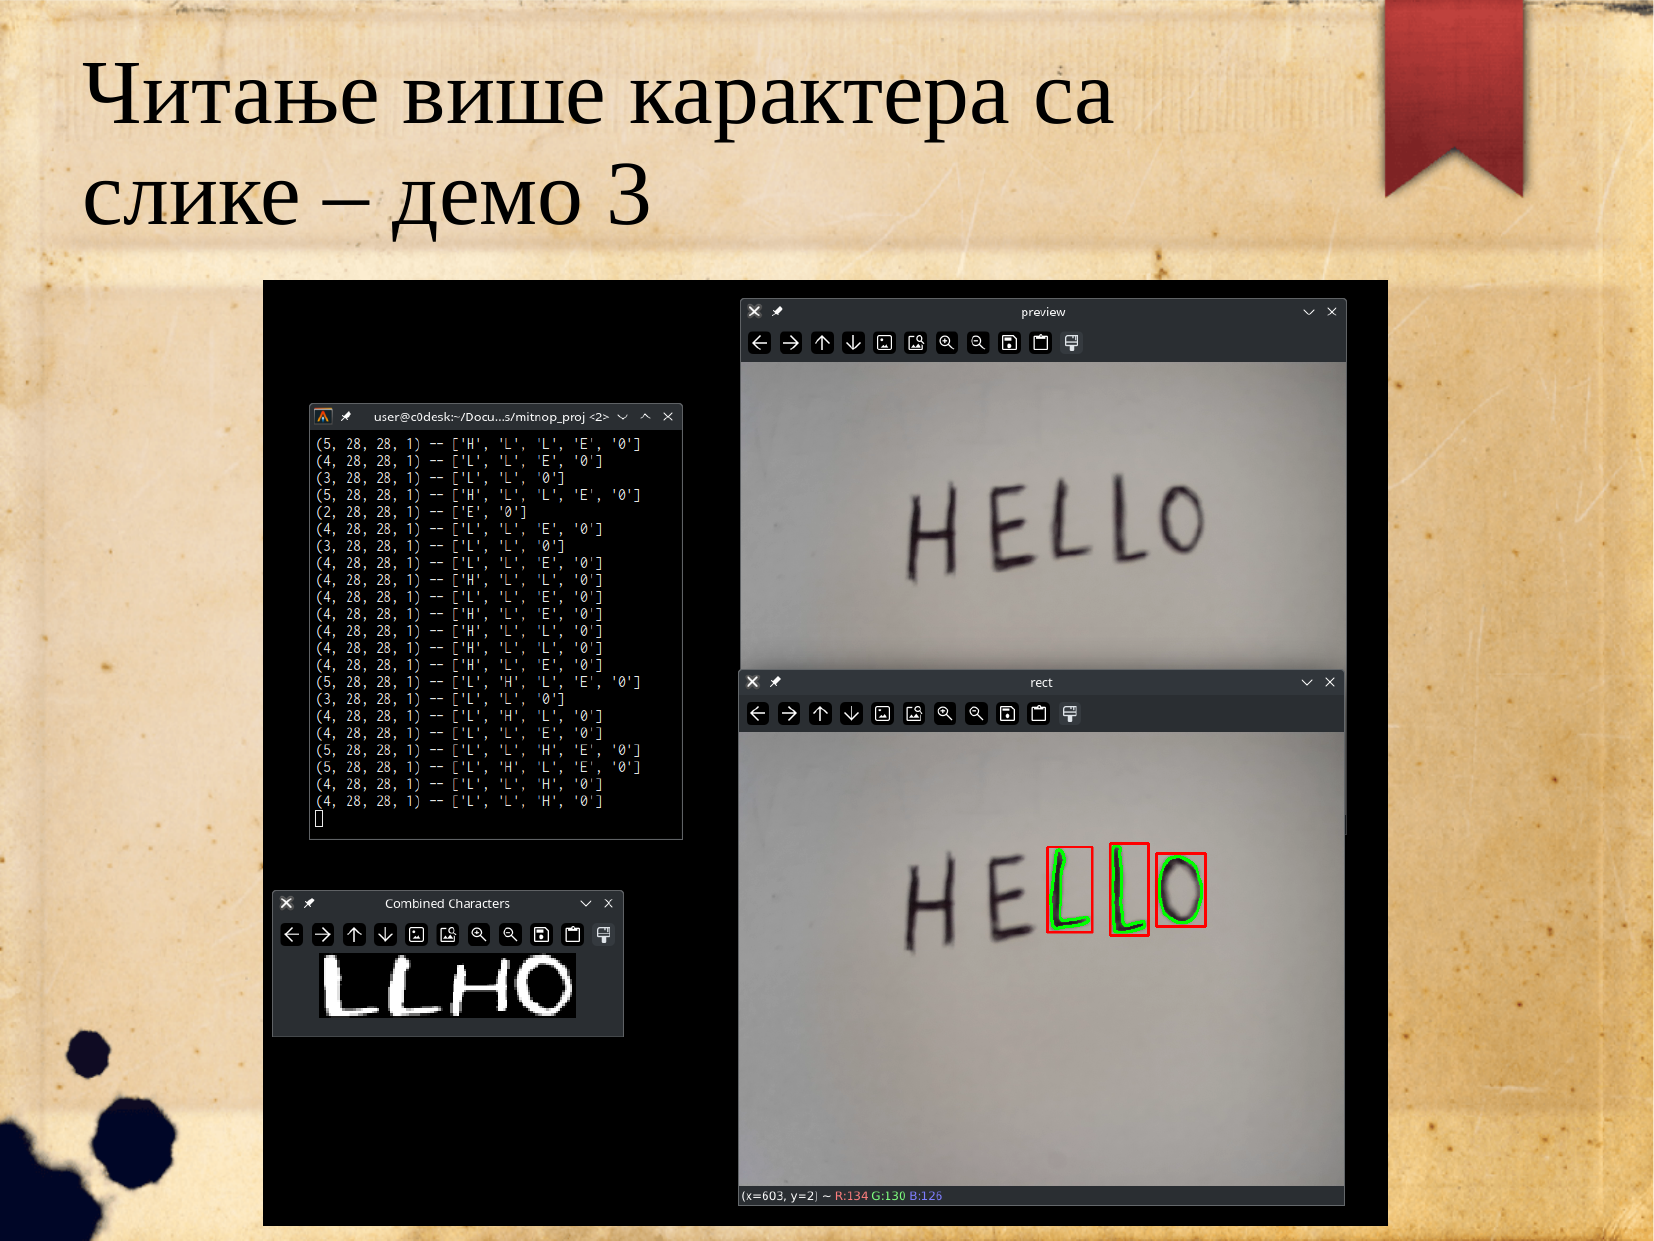

# Читање више карактера са слике – демо 3